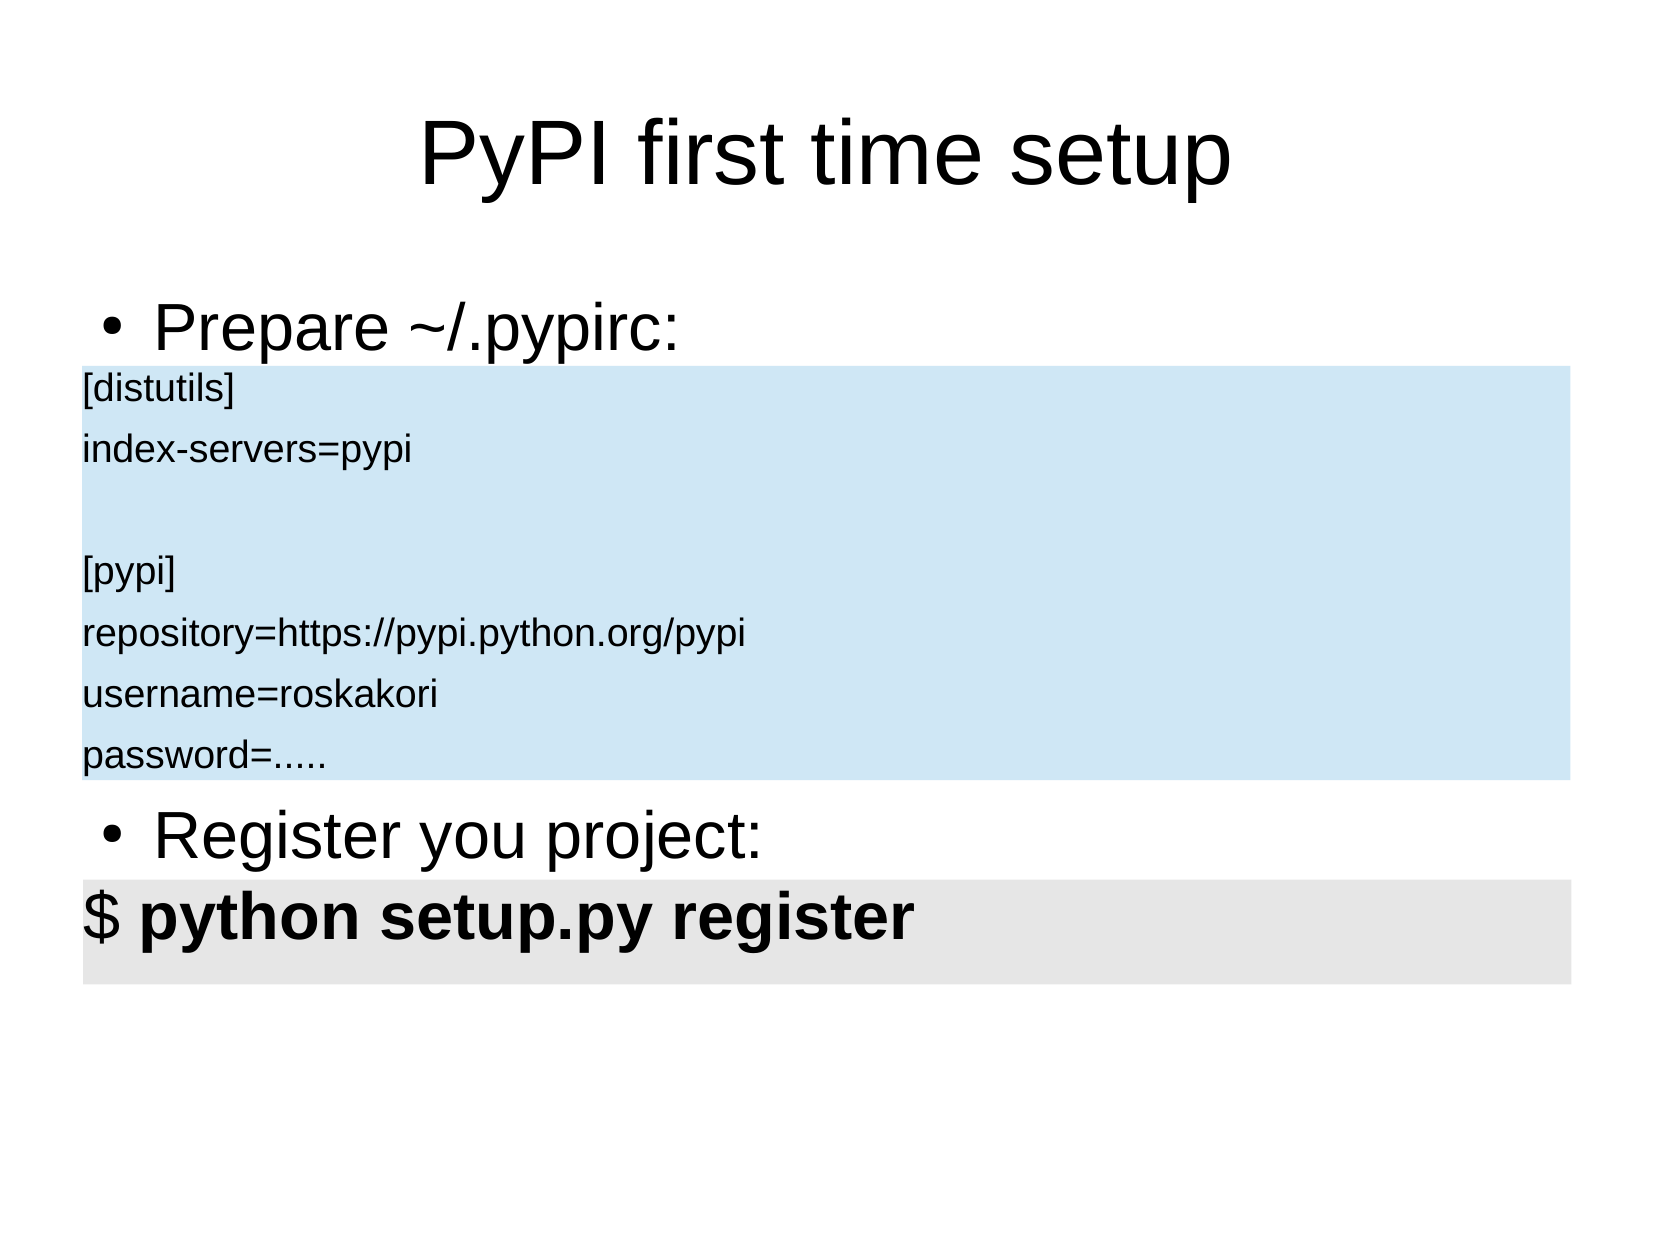

# PyPI first time setup
Prepare ~/.pypirc:
Register you project:
[distutils]
index-servers=pypi
[pypi]
repository=https://pypi.python.org/pypi
username=roskakori
password=.....
$ python setup.py register